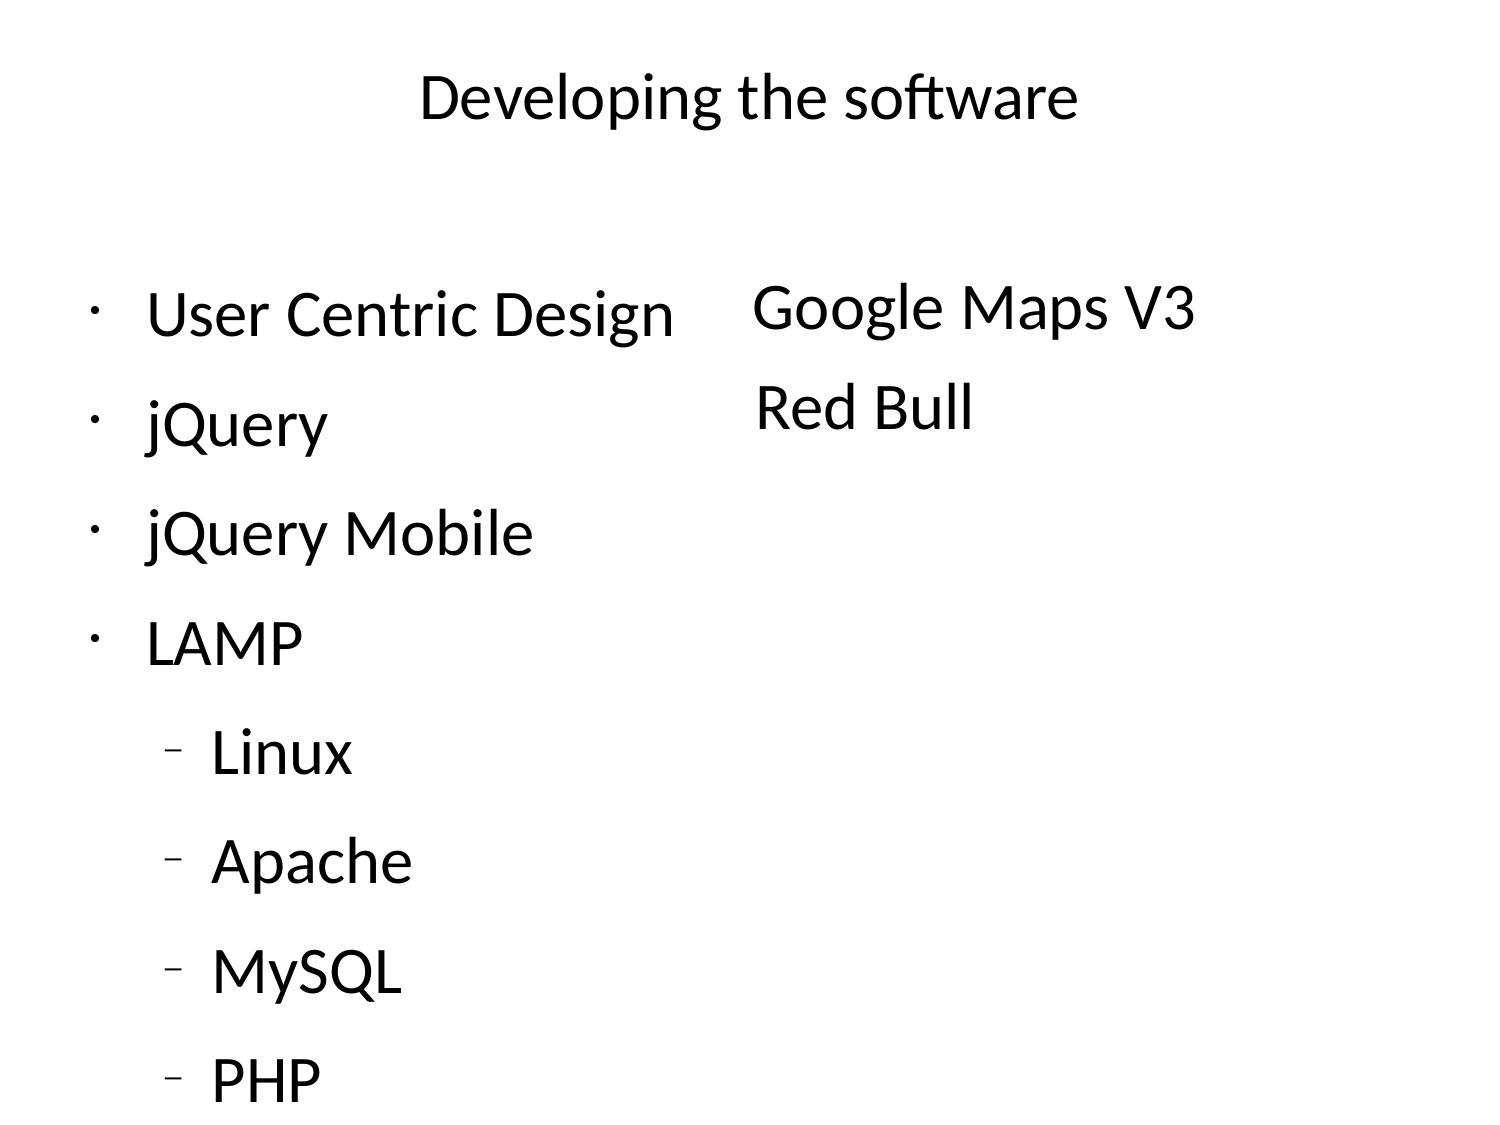

# Developing the software
Google Maps V3
User Centric Design
jQuery
jQuery Mobile
LAMP
Linux
Apache
MySQL
PHP
Red Bull